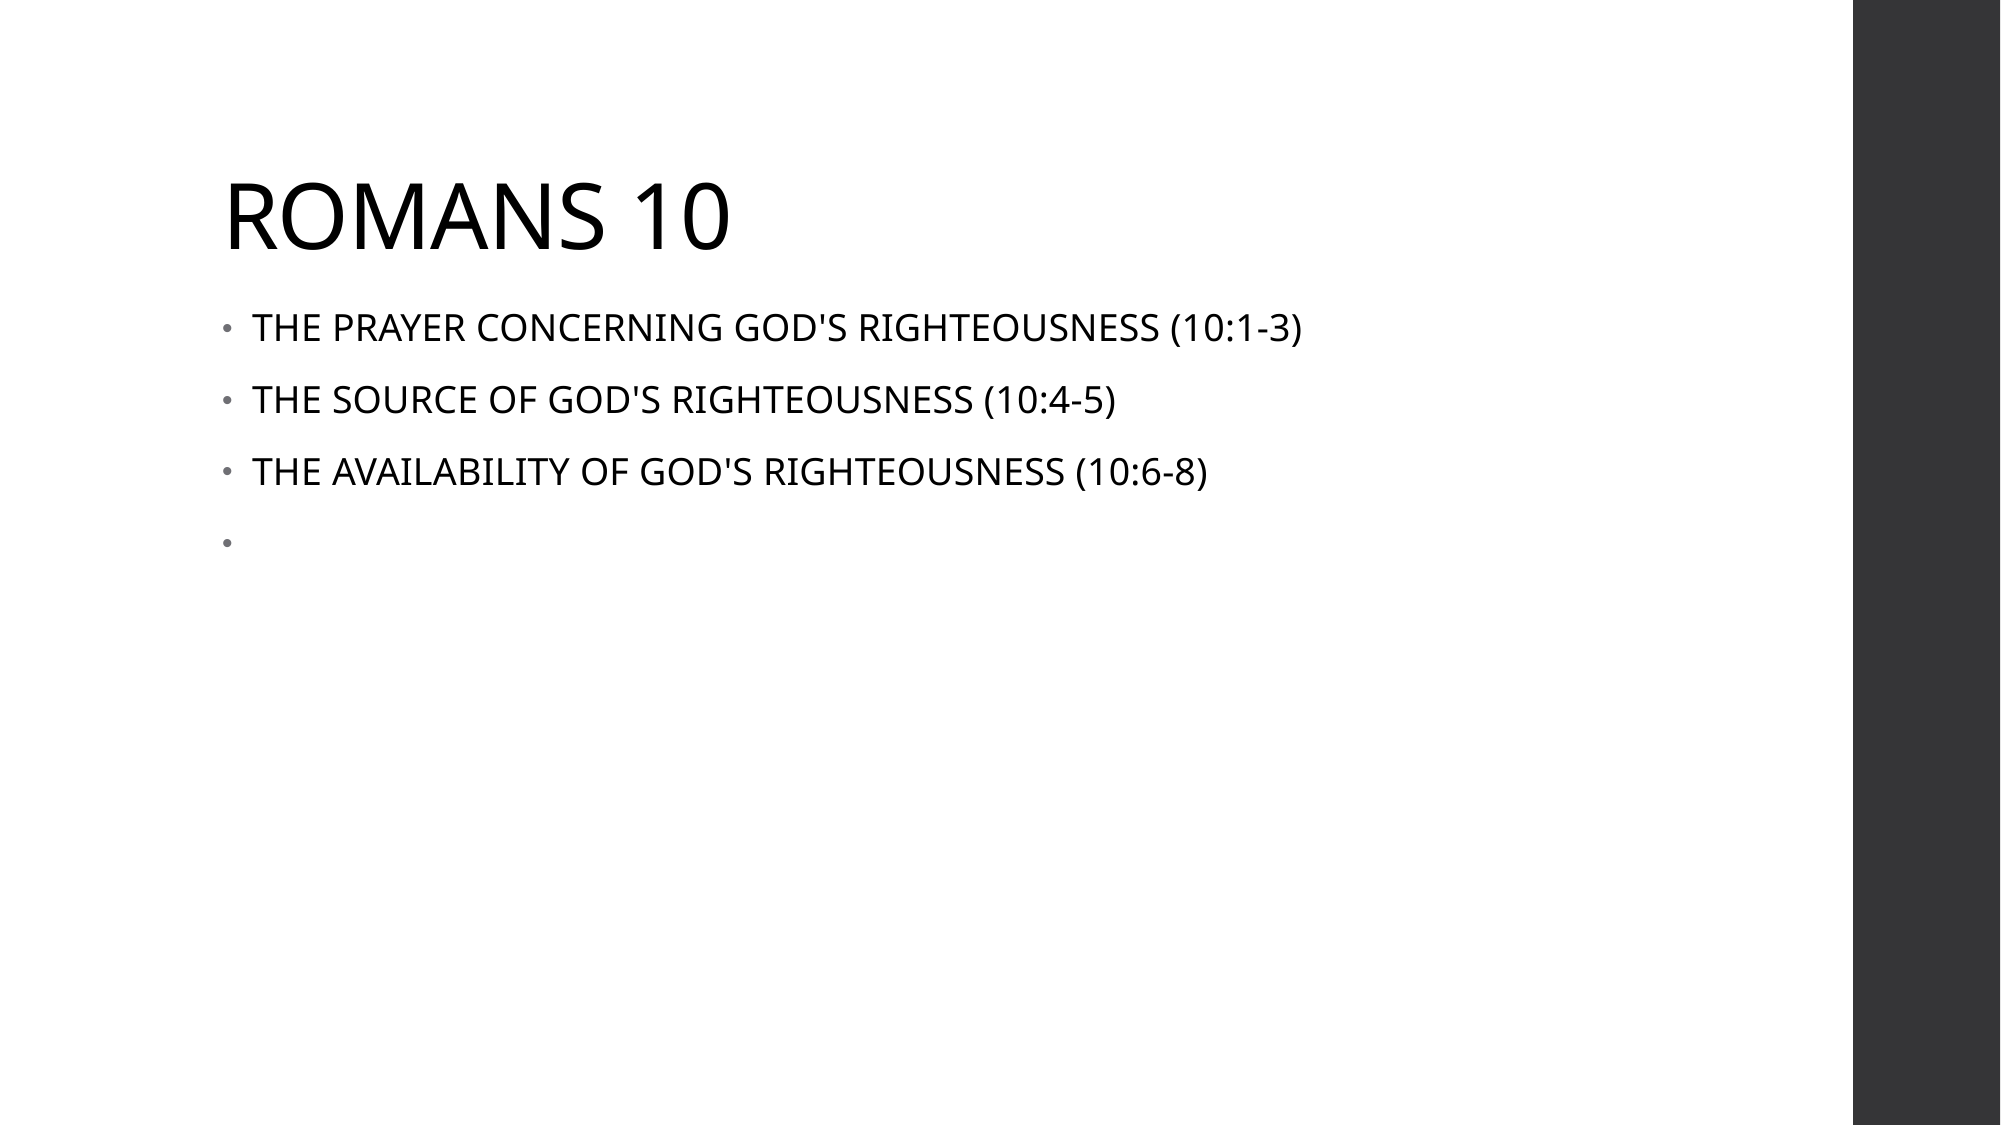

# ROMANS 10
THE PRAYER CONCERNING GOD'S RIGHTEOUSNESS (10:1-3)
THE SOURCE OF GOD'S RIGHTEOUSNESS (10:4-5)
THE AVAILABILITY OF GOD'S RIGHTEOUSNESS (10:6-8)